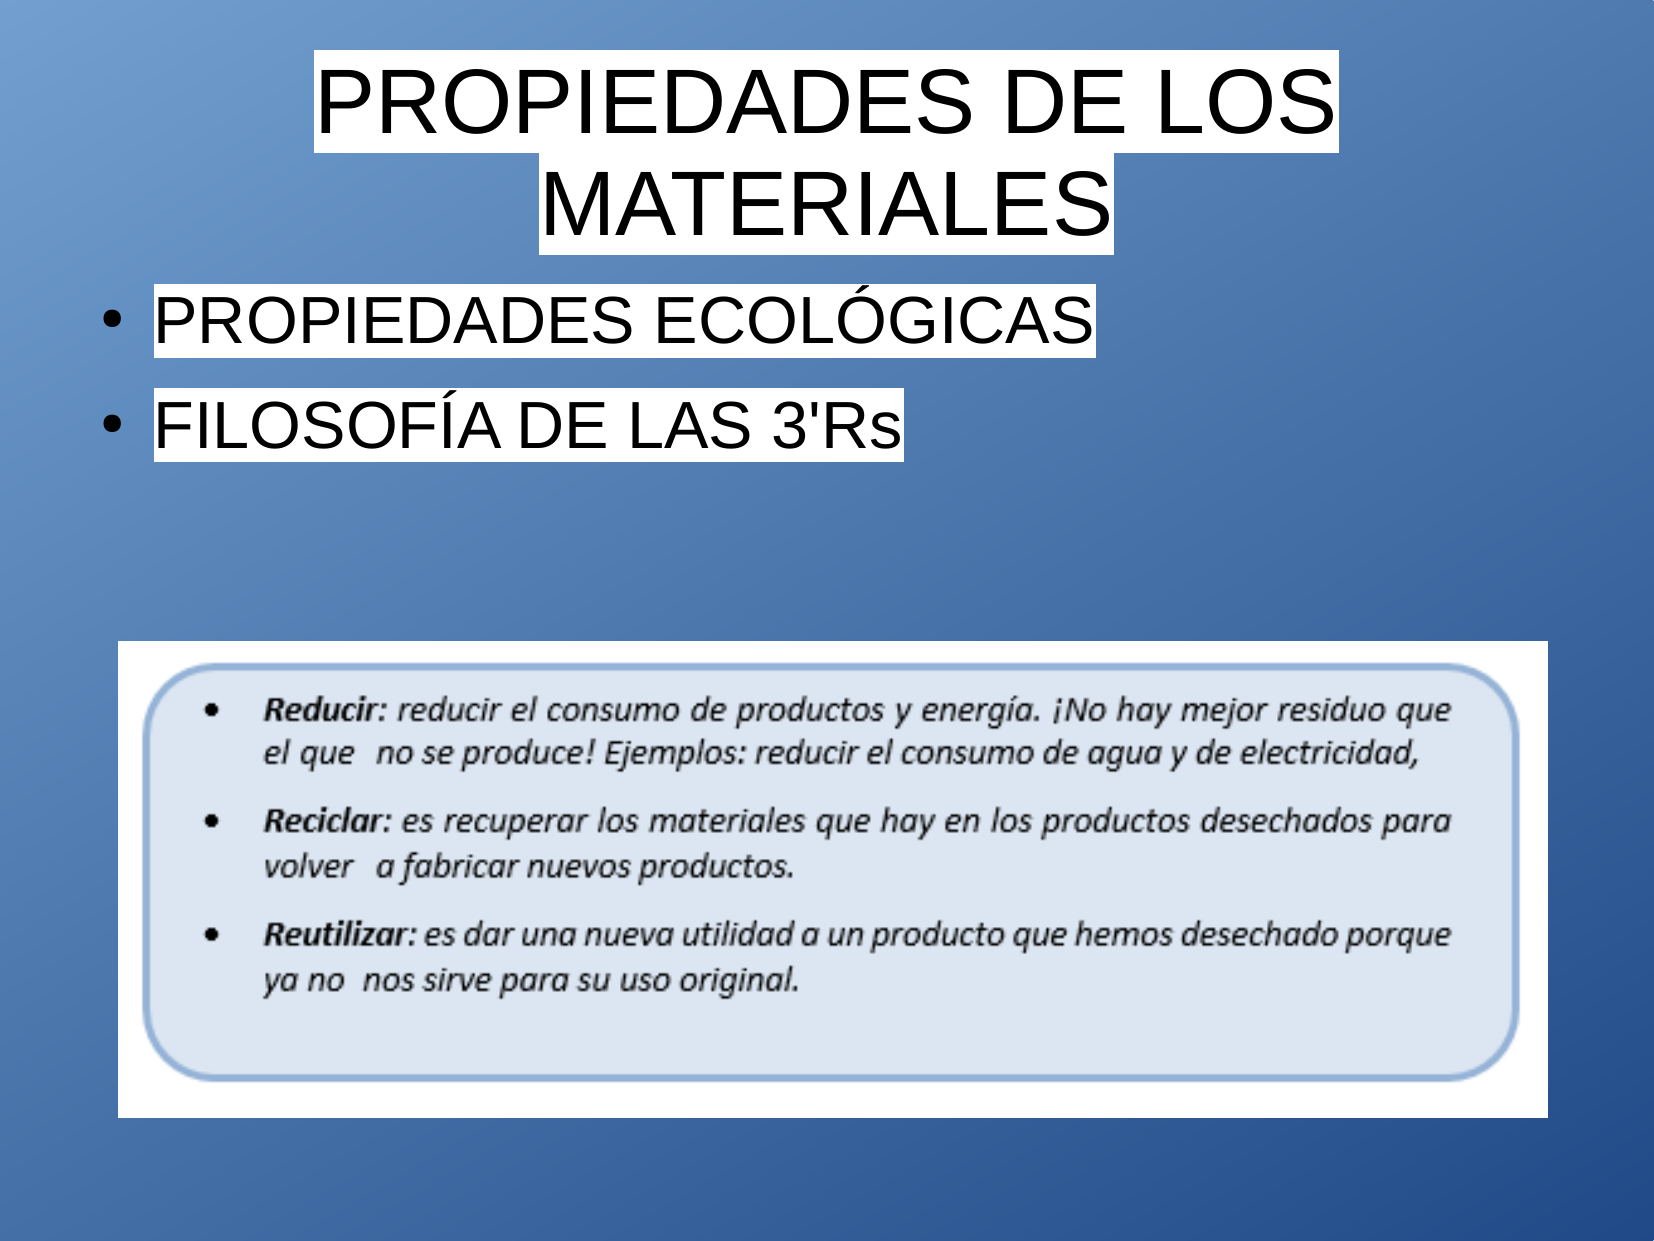

# PROPIEDADES DE LOS MATERIALES
PROPIEDADES ECOLÓGICAS
FILOSOFÍA DE LAS 3'Rs